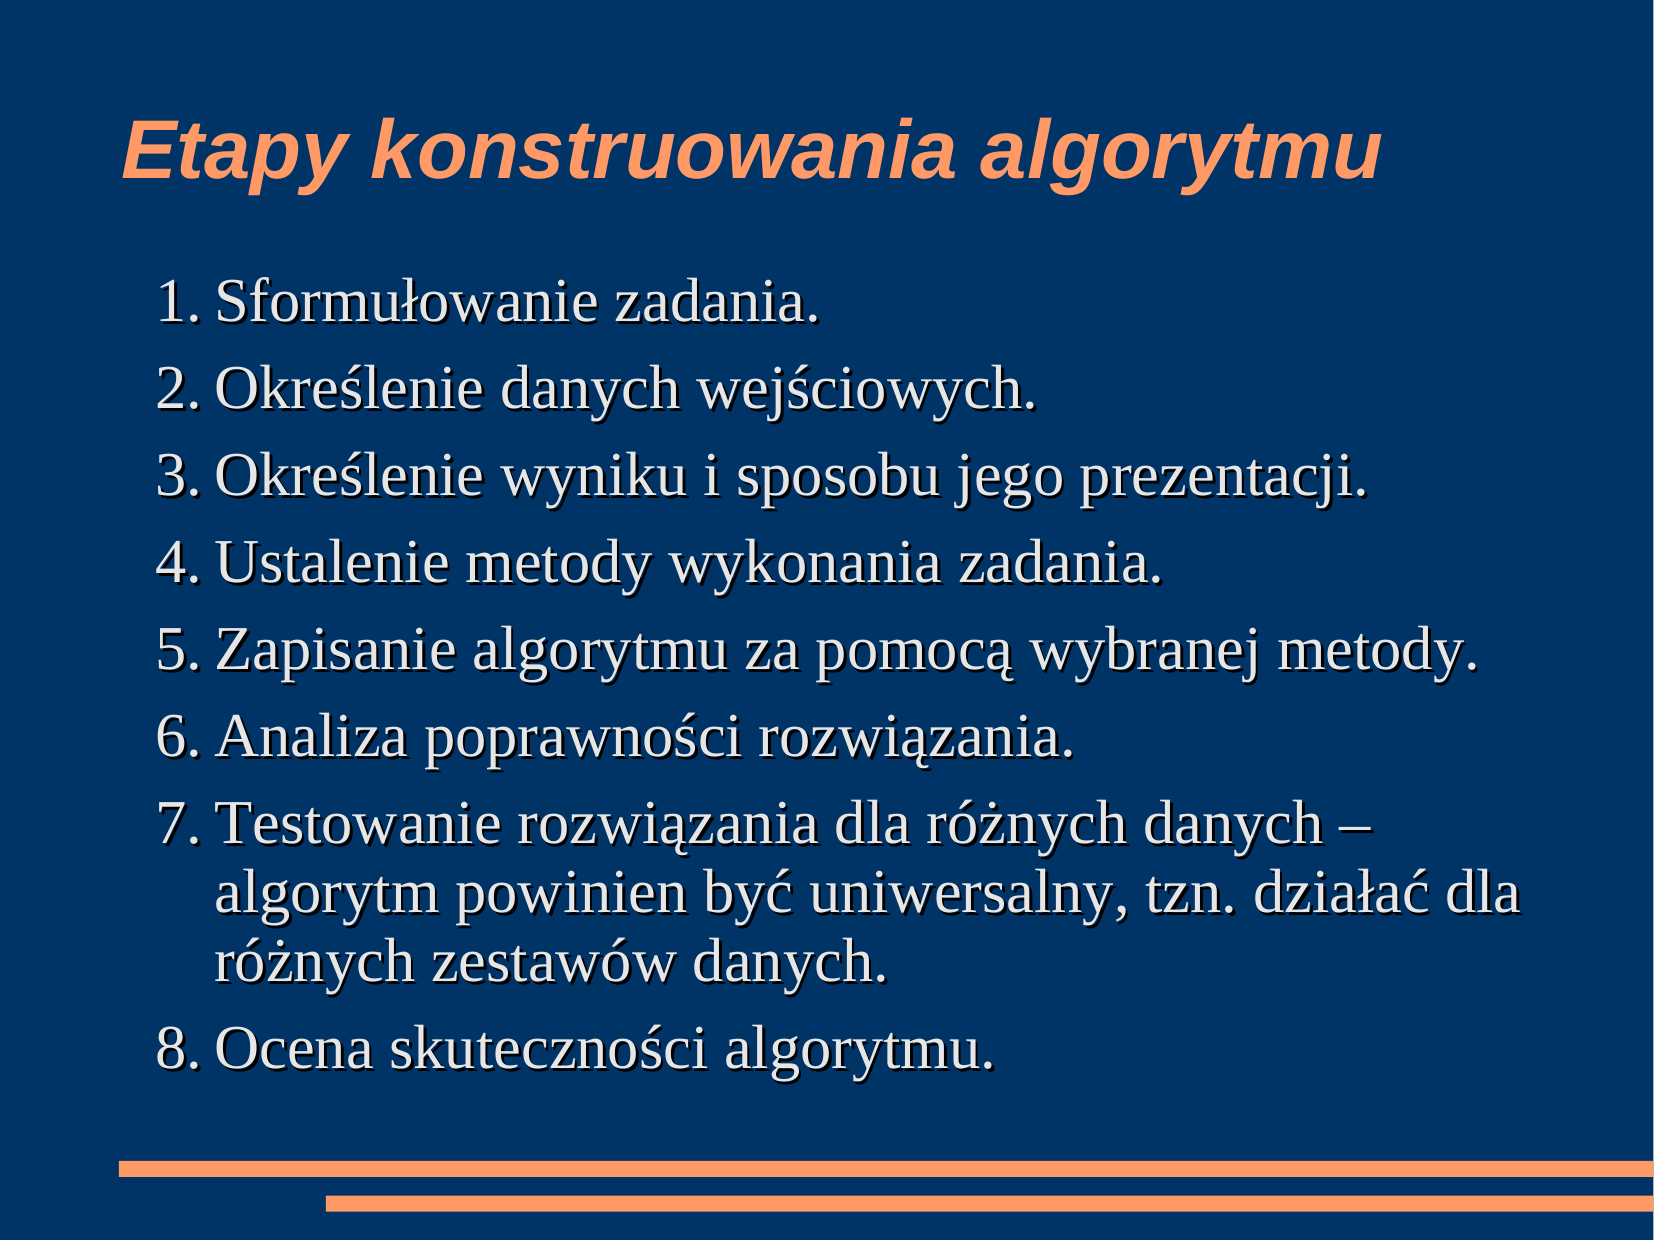

# Etapy konstruowania algorytmu
Sformułowanie zadania.
Określenie danych wejściowych.
Określenie wyniku i sposobu jego prezentacji.
Ustalenie metody wykonania zadania.
Zapisanie algorytmu za pomocą wybranej metody.
Analiza poprawności rozwiązania.
Testowanie rozwiązania dla różnych danych – algorytm powinien być uniwersalny, tzn. działać dla różnych zestawów danych.
Ocena skuteczności algorytmu.